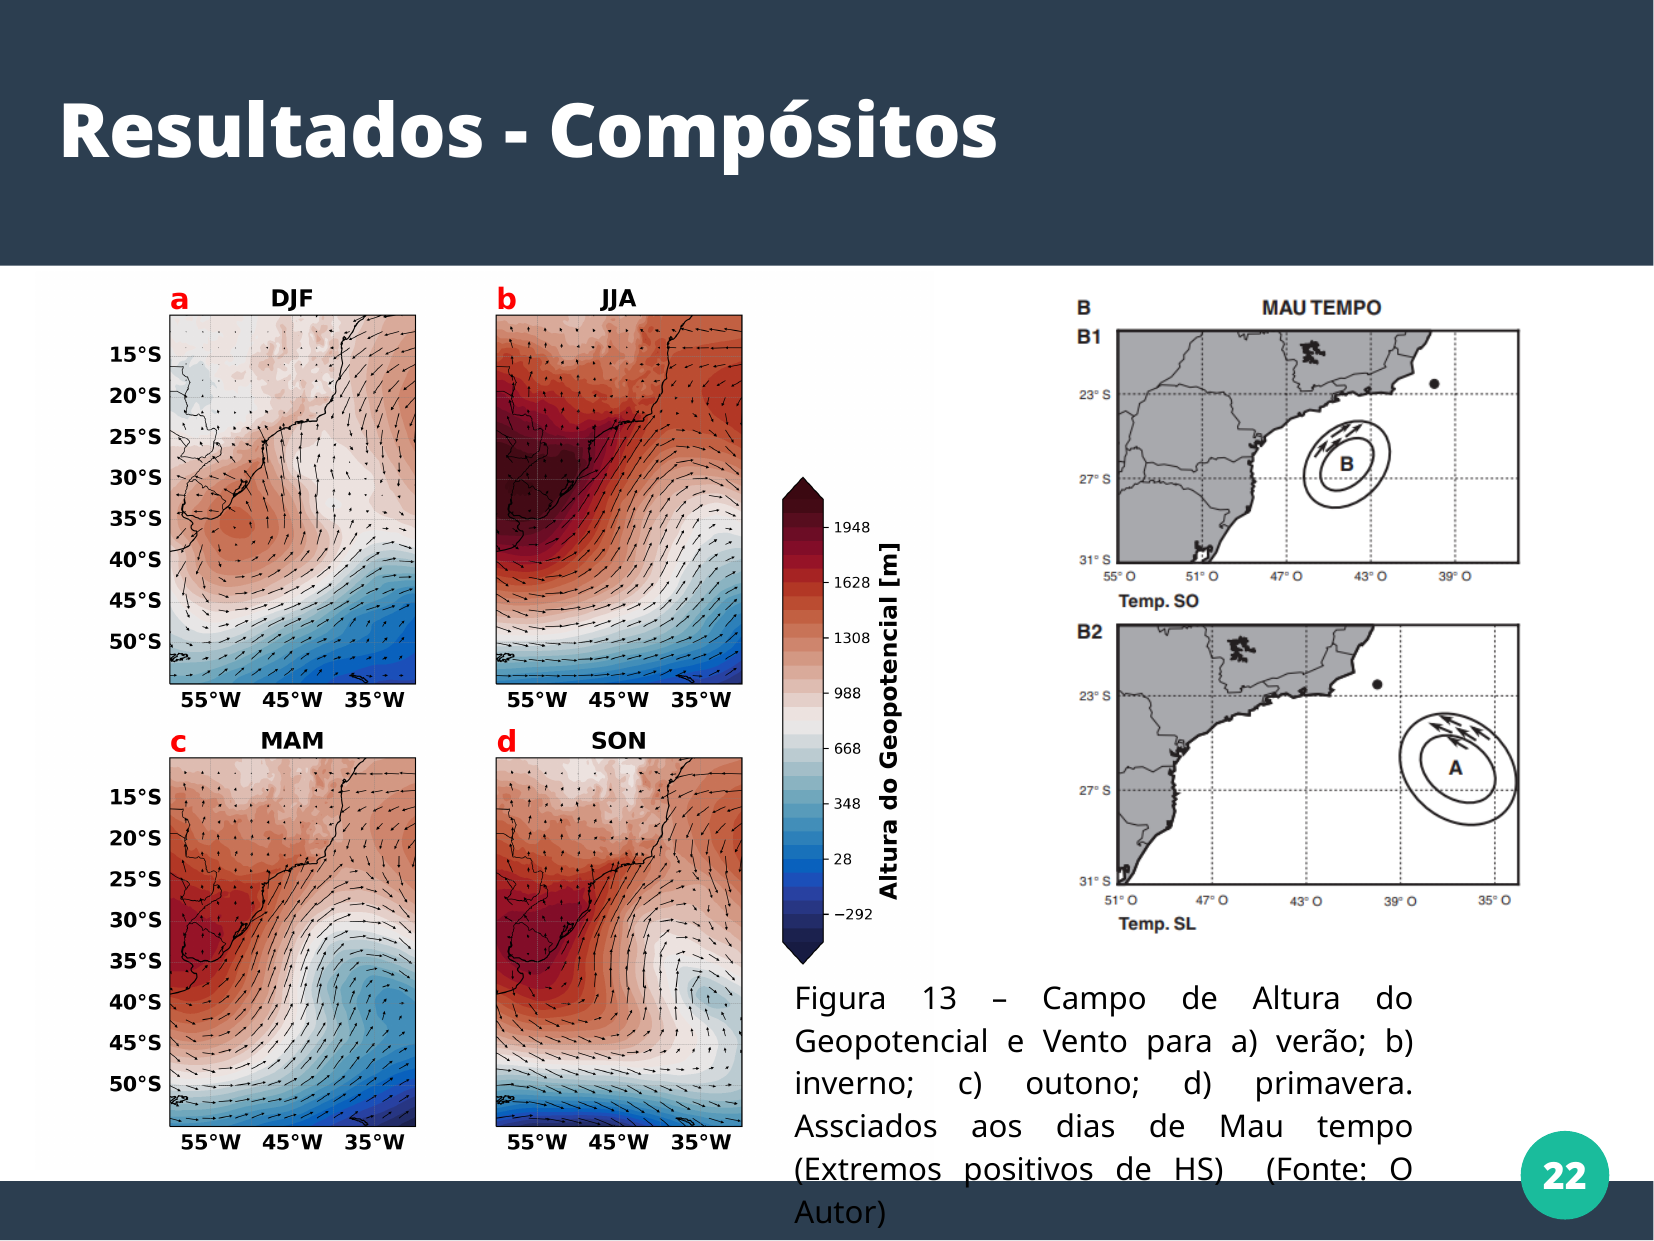

# Resultados - Compósitos
Figura 13 – Campo de Altura do Geopotencial e Vento para a) verão; b) inverno; c) outono; d) primavera. Assciados aos dias de Mau tempo (Extremos positivos de HS) (Fonte: O Autor)
22